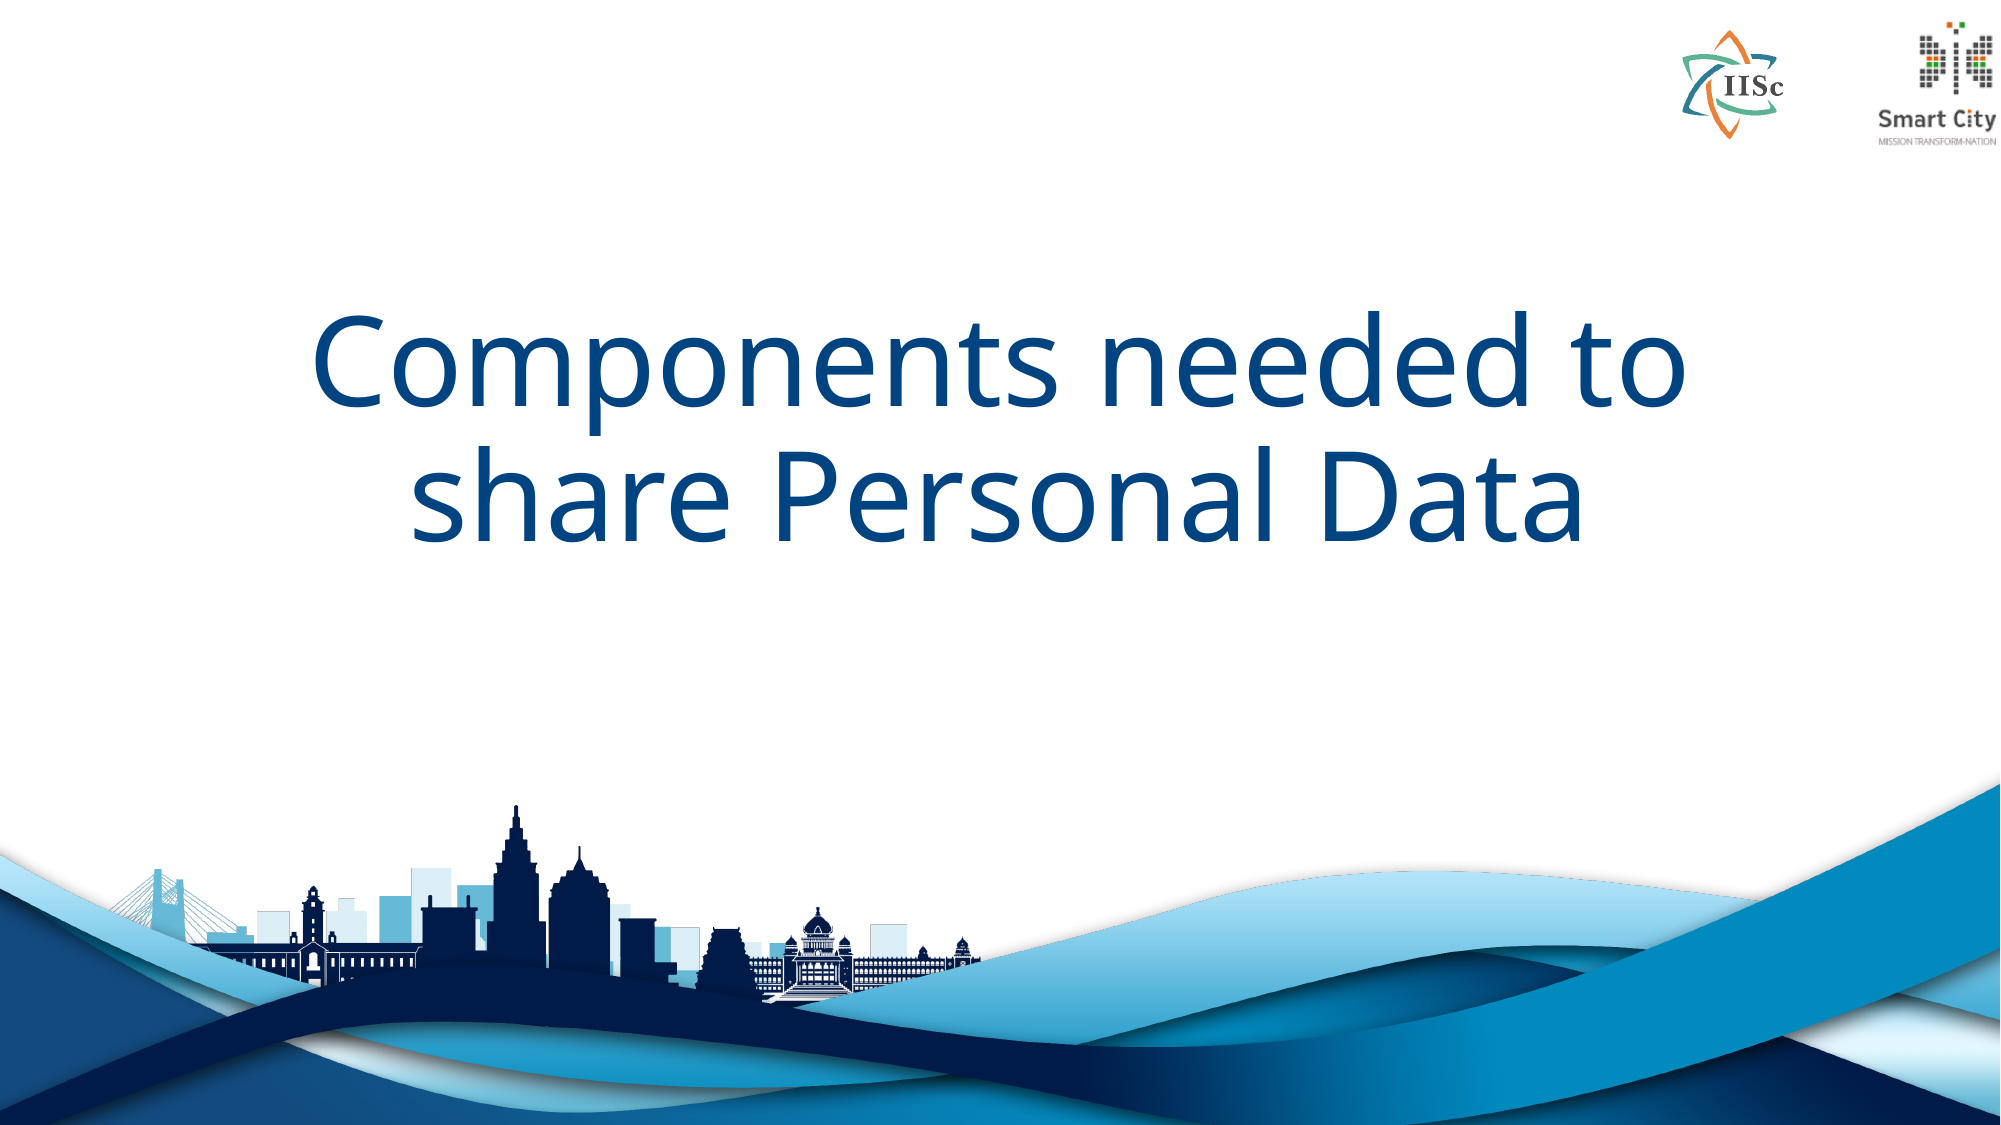

# Components needed to share Personal Data